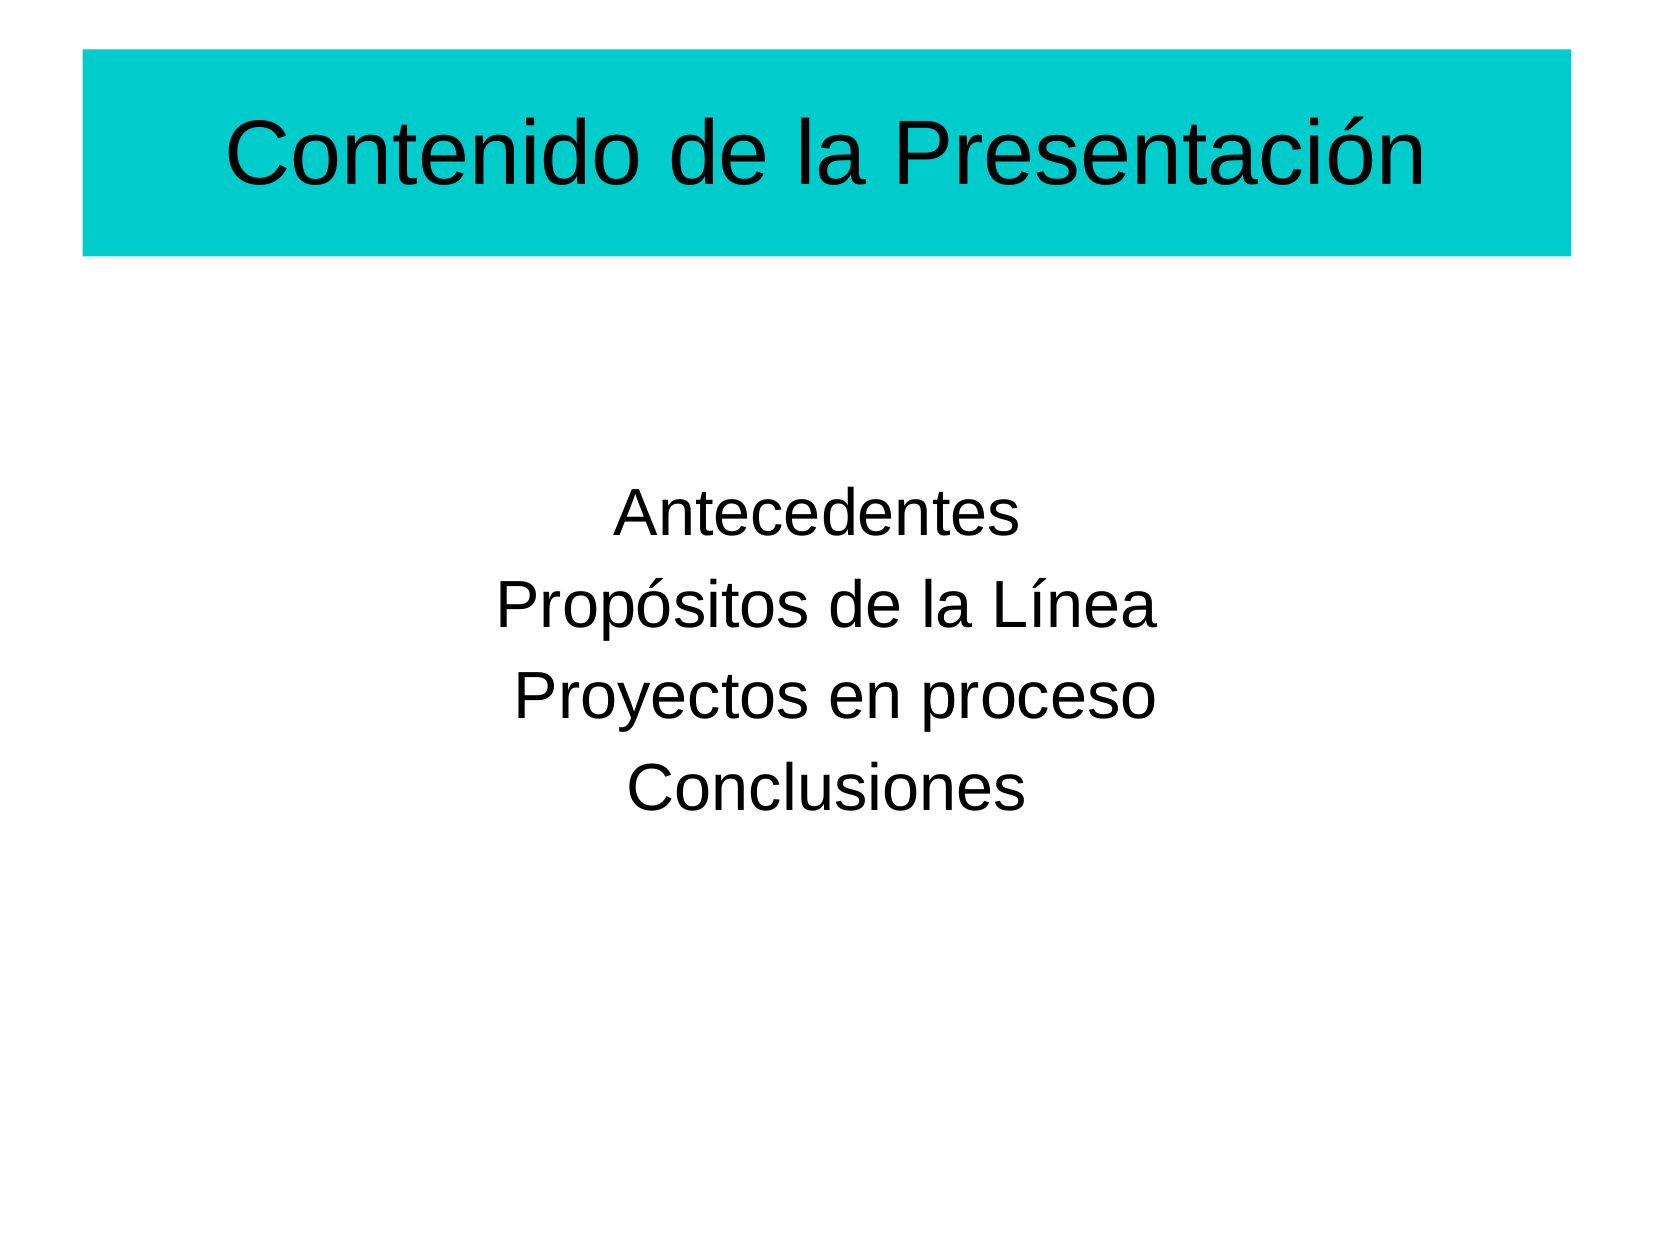

# Contenido de la Presentación
Antecedentes
Propósitos de la Línea
 Proyectos en proceso
Conclusiones